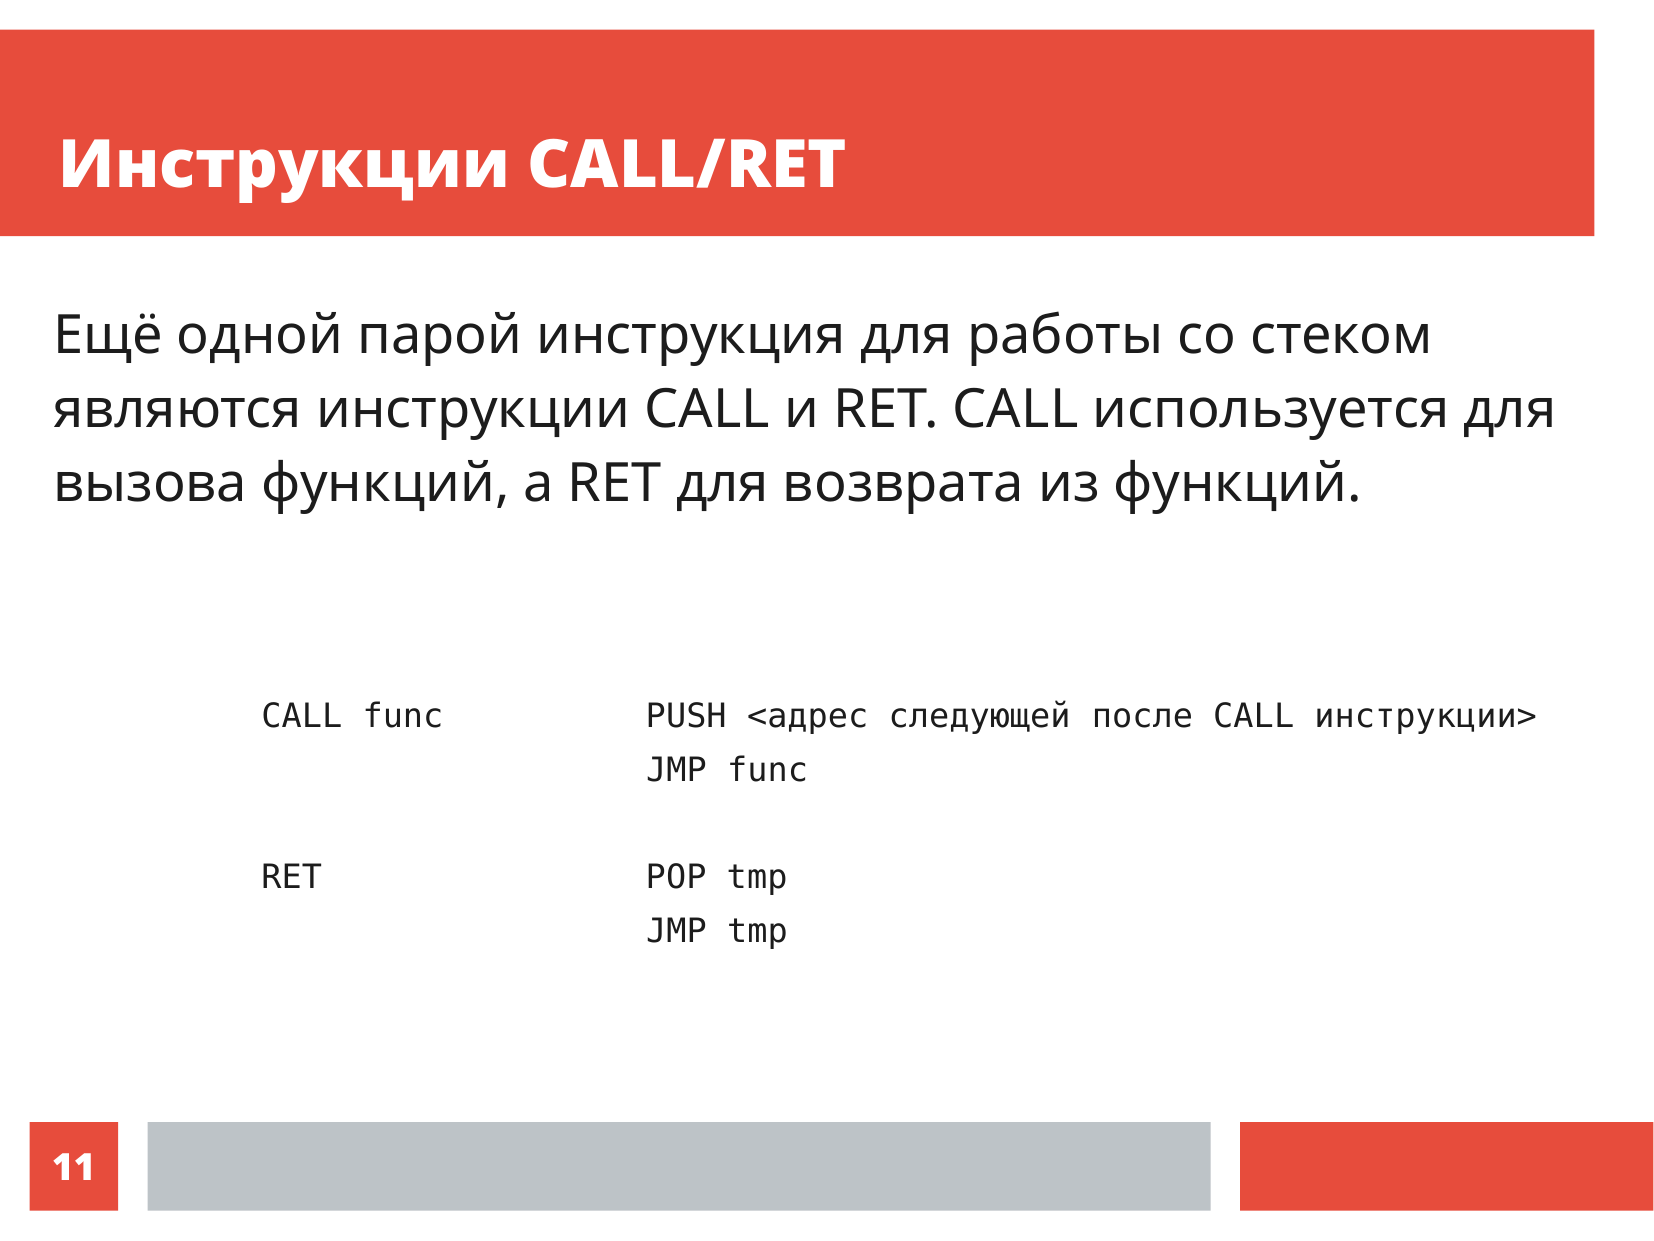

# Инструкции CALL/RET
Ещё одной парой инструкция для работы со стеком являются инструкции CALL и RET. CALL используется для вызова функций, а RET для возврата из функций.
 CALL func PUSH <адрес следующей после CALL инструкции>
 JMP func
 RET POP tmp
 JMP tmp
11